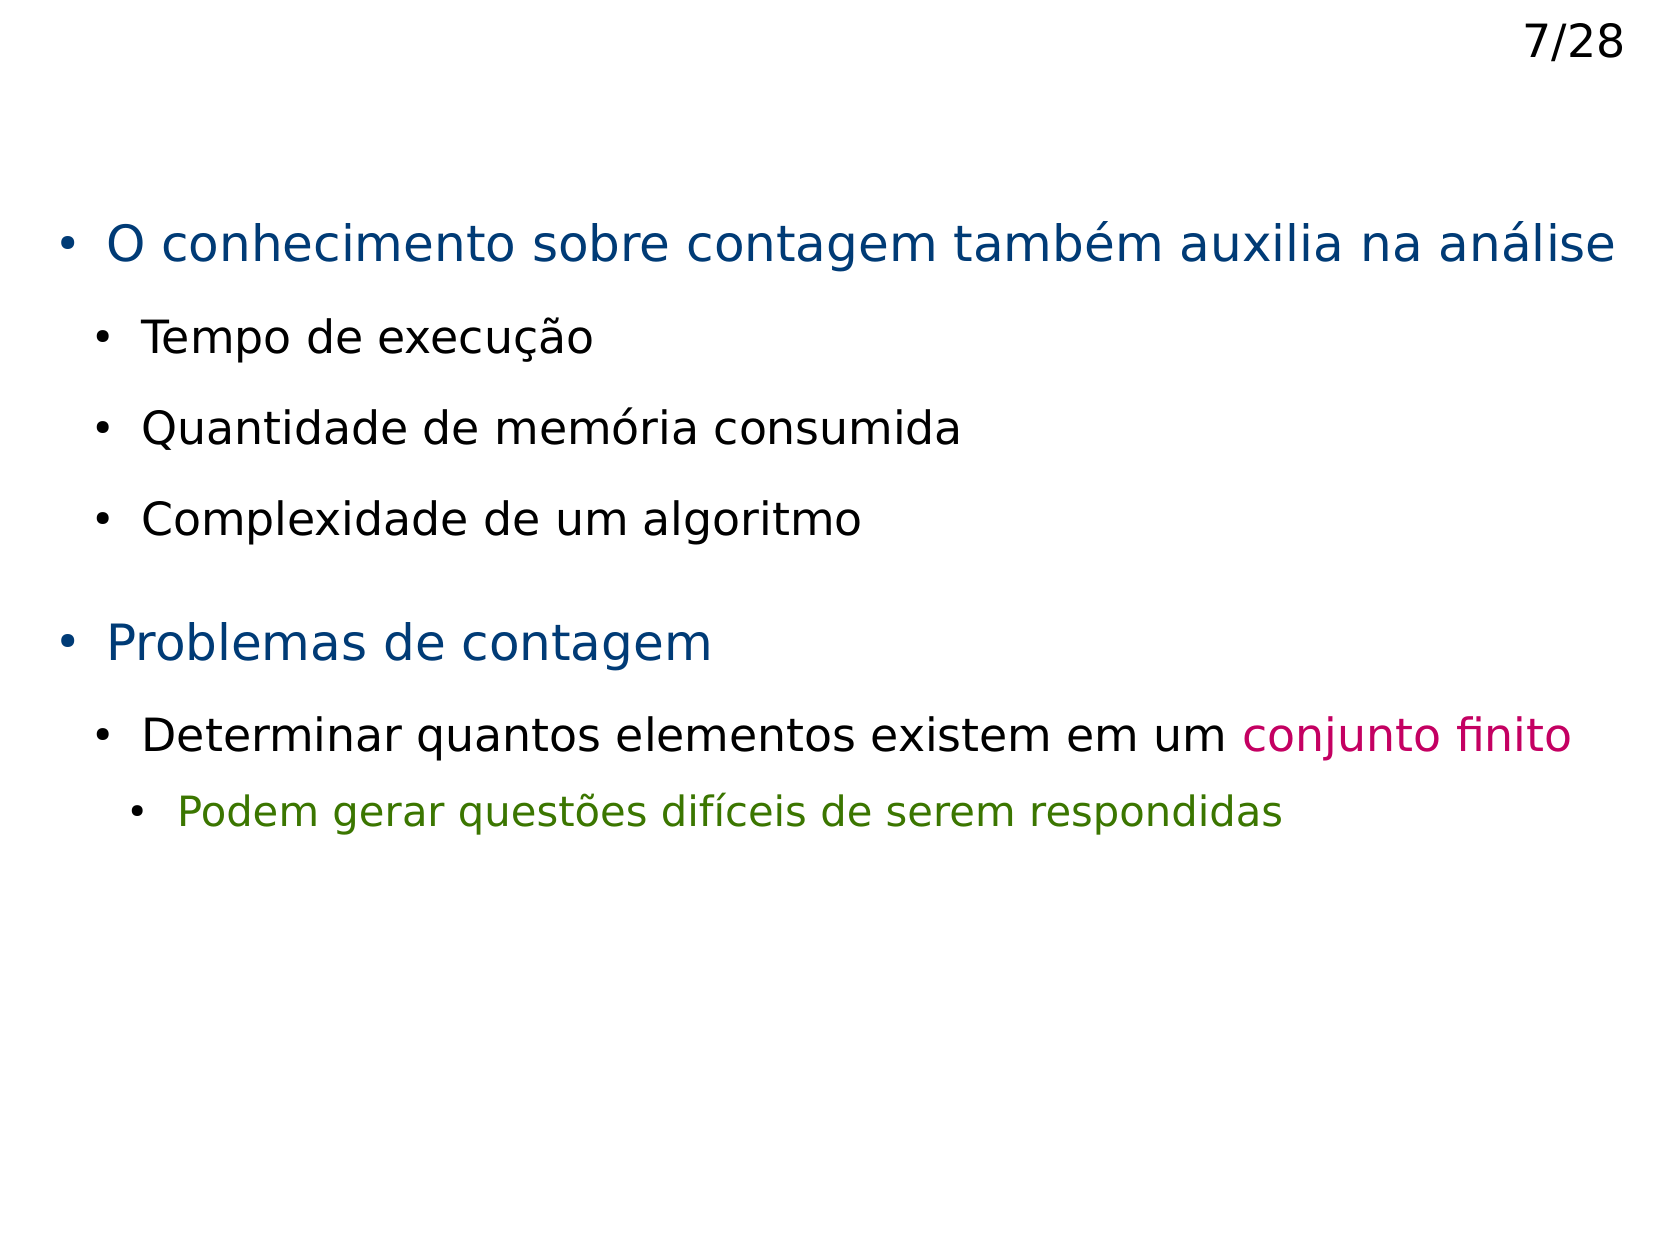

7
#
O conhecimento sobre contagem também auxilia na análise
Tempo de execução
Quantidade de memória consumida
Complexidade de um algoritmo
Problemas de contagem
Determinar quantos elementos existem em um conjunto finito
Podem gerar questões difíceis de serem respondidas